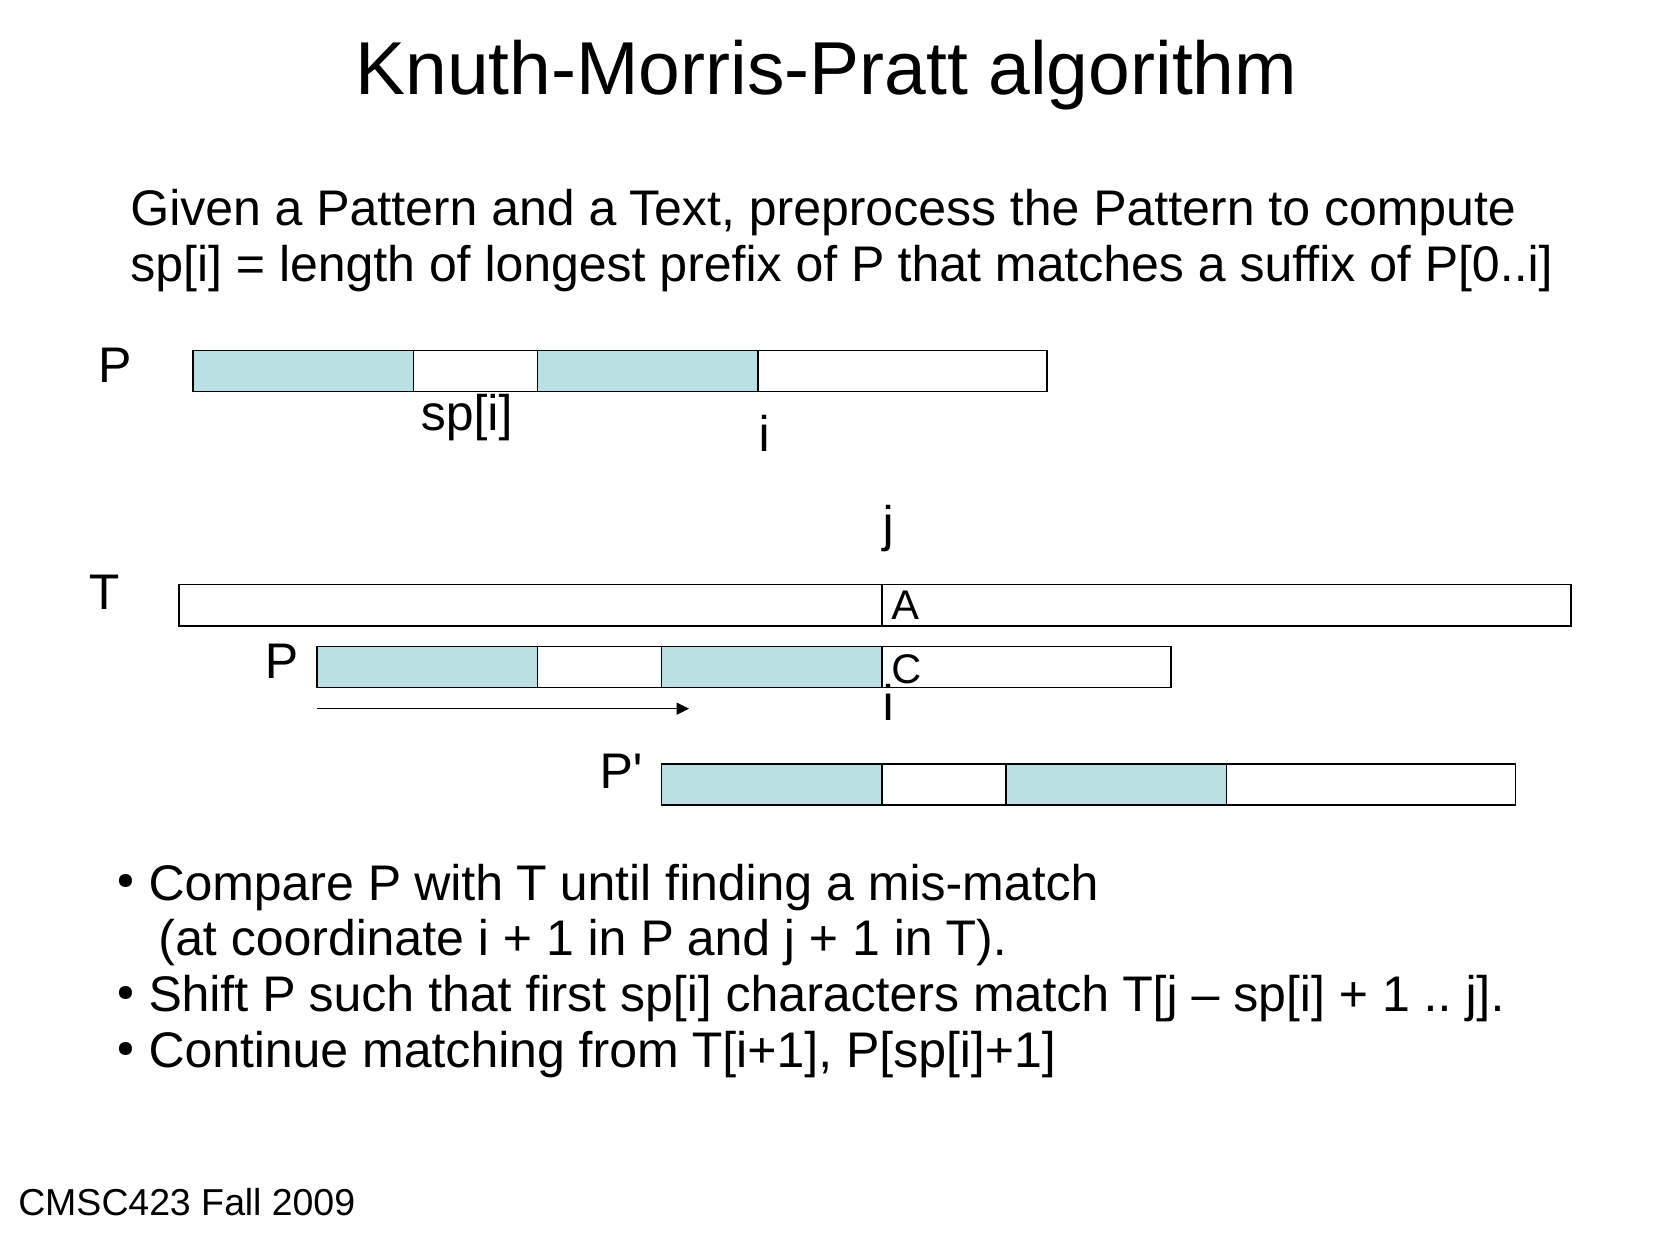

# Knuth-Morris-Pratt algorithm
Given a Pattern and a Text, preprocess the Pattern to compute
sp[i] = length of longest prefix of P that matches a suffix of P[0..i]
P
sp[i]
i
j
T
A
P
C
i
P'
 Compare P with T until finding a mis-match
 (at coordinate i + 1 in P and j + 1 in T).
 Shift P such that first sp[i] characters match T[j – sp[i] + 1 .. j].
 Continue matching from T[i+1], P[sp[i]+1]
CMSC423 Fall 2009